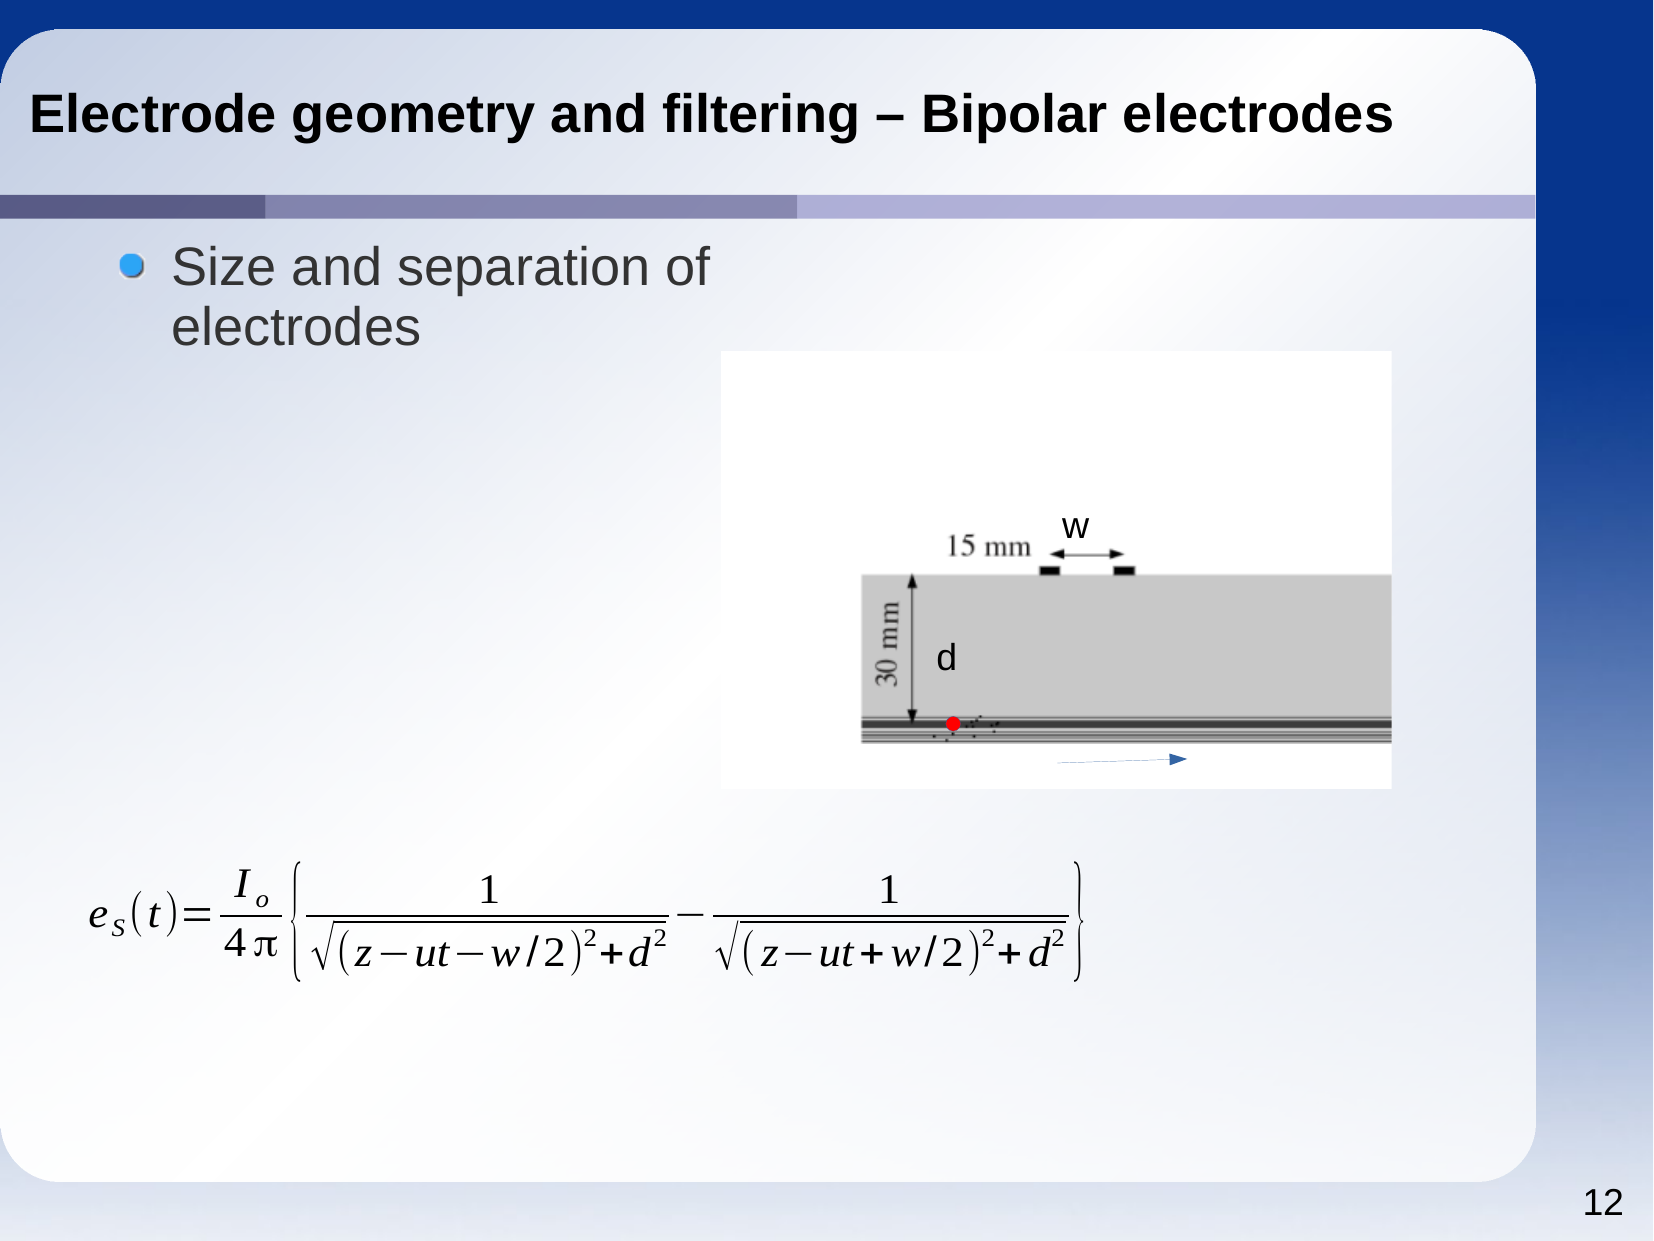

# Electrode geometry and filtering – Bipolar electrodes
Size and separation of electrodes
12